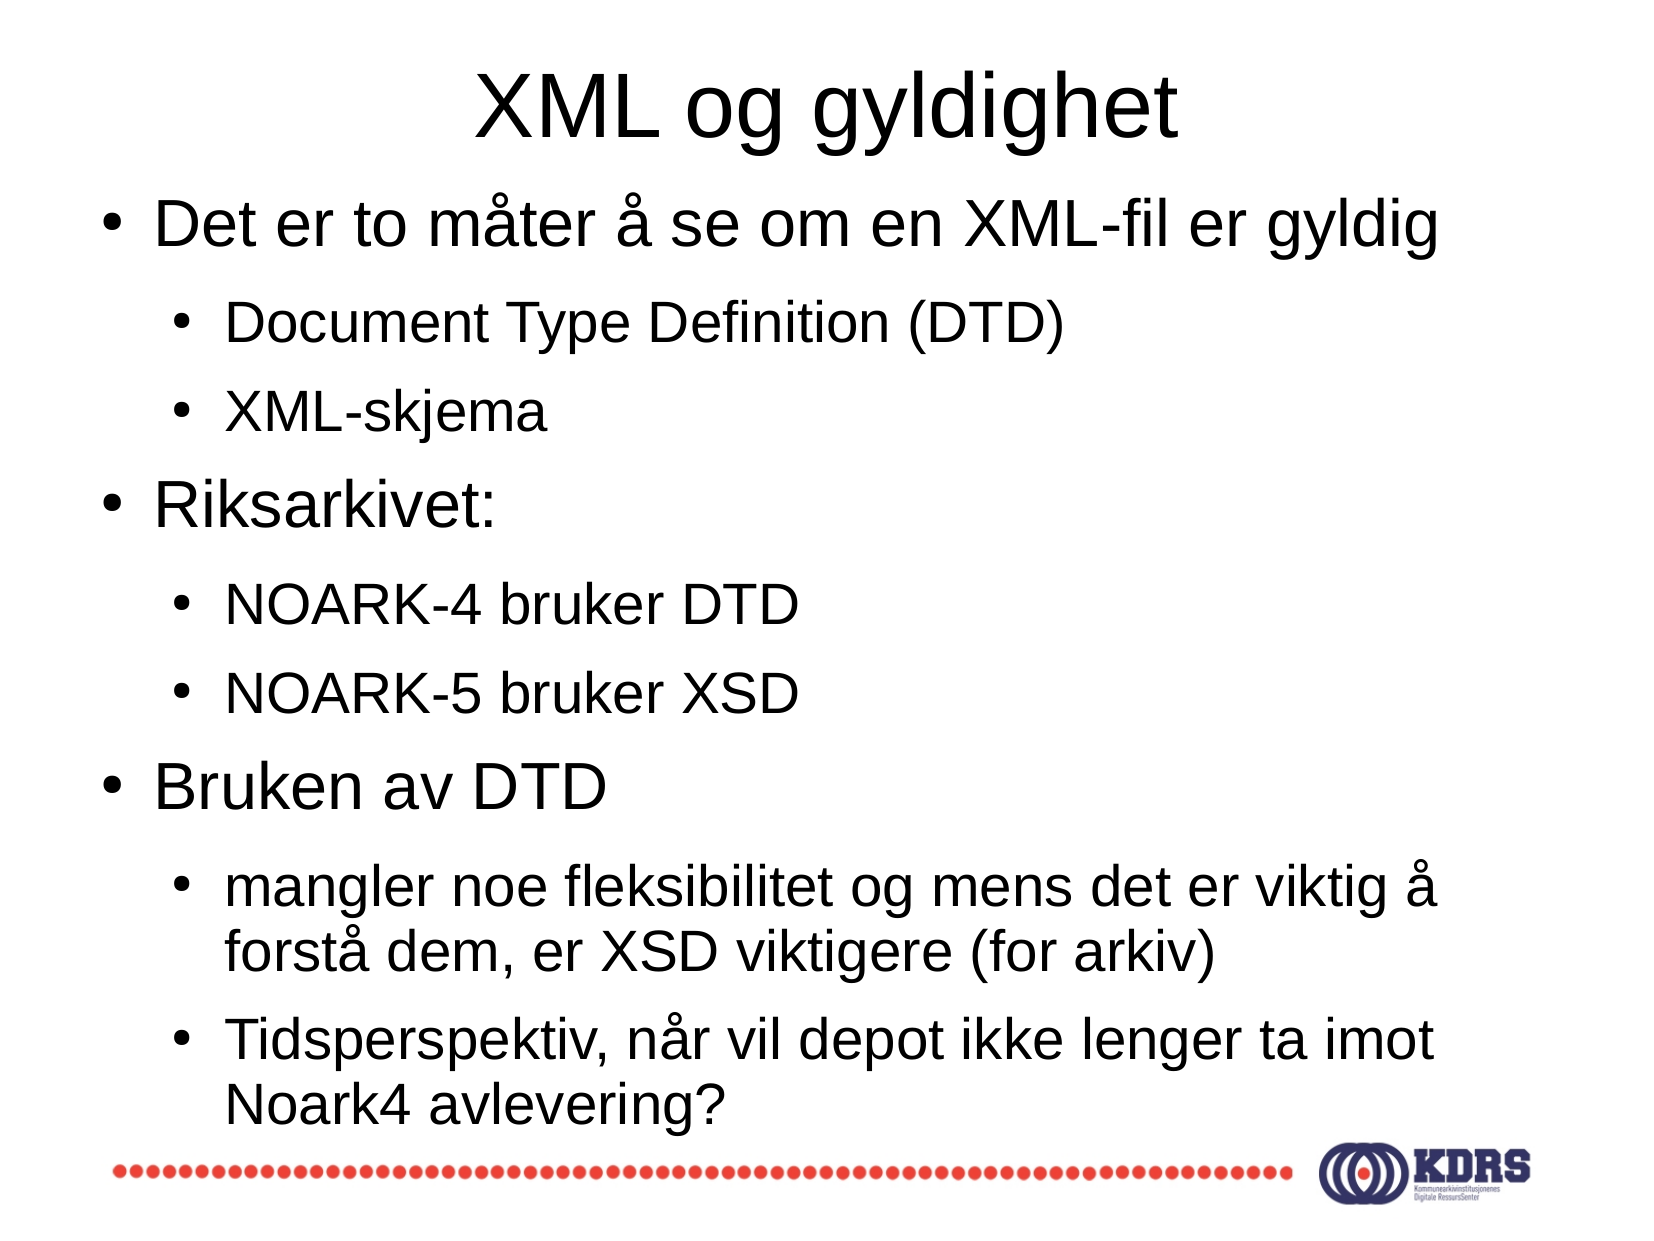

# XML og gyldighet
Det er to måter å se om en XML-fil er gyldig
Document Type Definition (DTD)
XML-skjema
Riksarkivet:
NOARK-4 bruker DTD
NOARK-5 bruker XSD
Bruken av DTD
mangler noe fleksibilitet og mens det er viktig å forstå dem, er XSD viktigere (for arkiv)
Tidsperspektiv, når vil depot ikke lenger ta imot Noark4 avlevering?